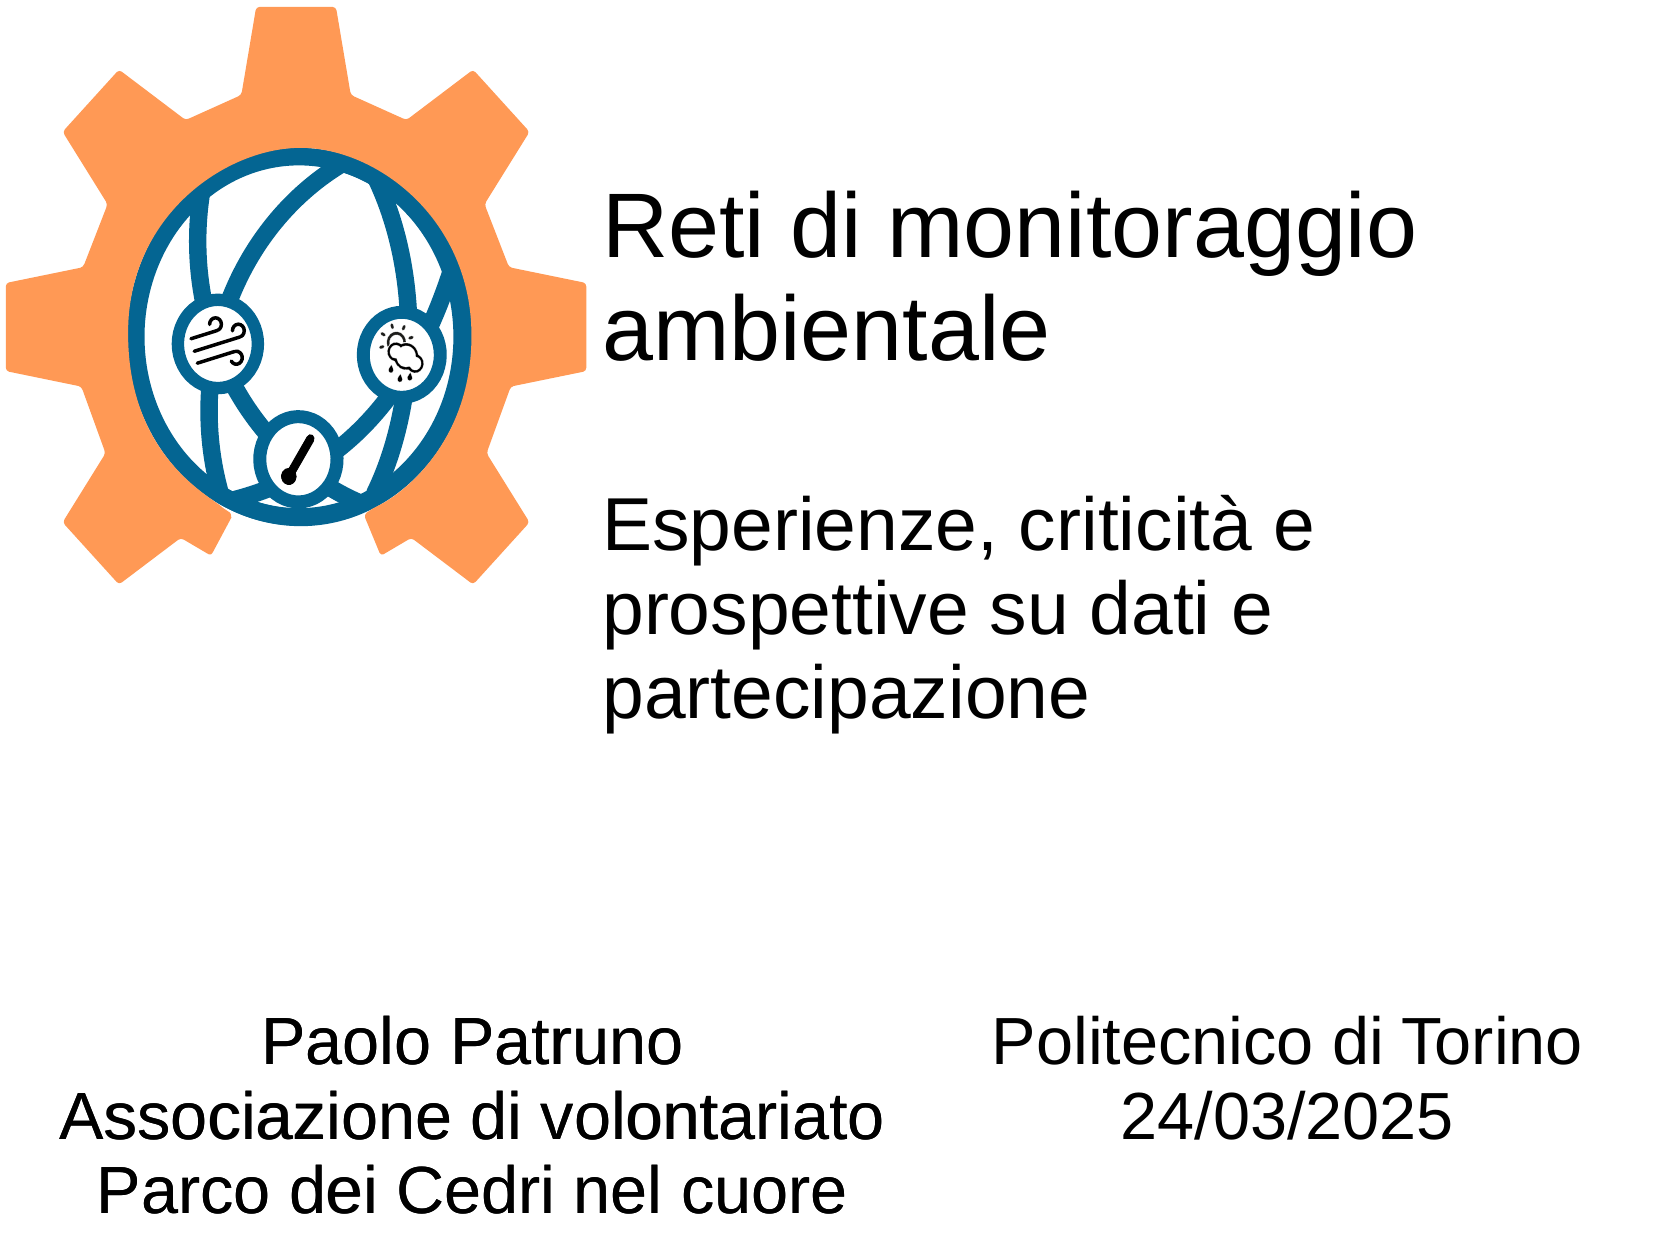

# Reti di monitoraggio ambientale Esperienze, criticità e prospettive su dati e partecipazione
Politecnico di Torino
24/03/2025
Paolo Patruno
Associazione di volontariato Parco dei Cedri nel cuore
Paolo Patruno
Associazione di volontariato Parco dei Cedri nel cuore